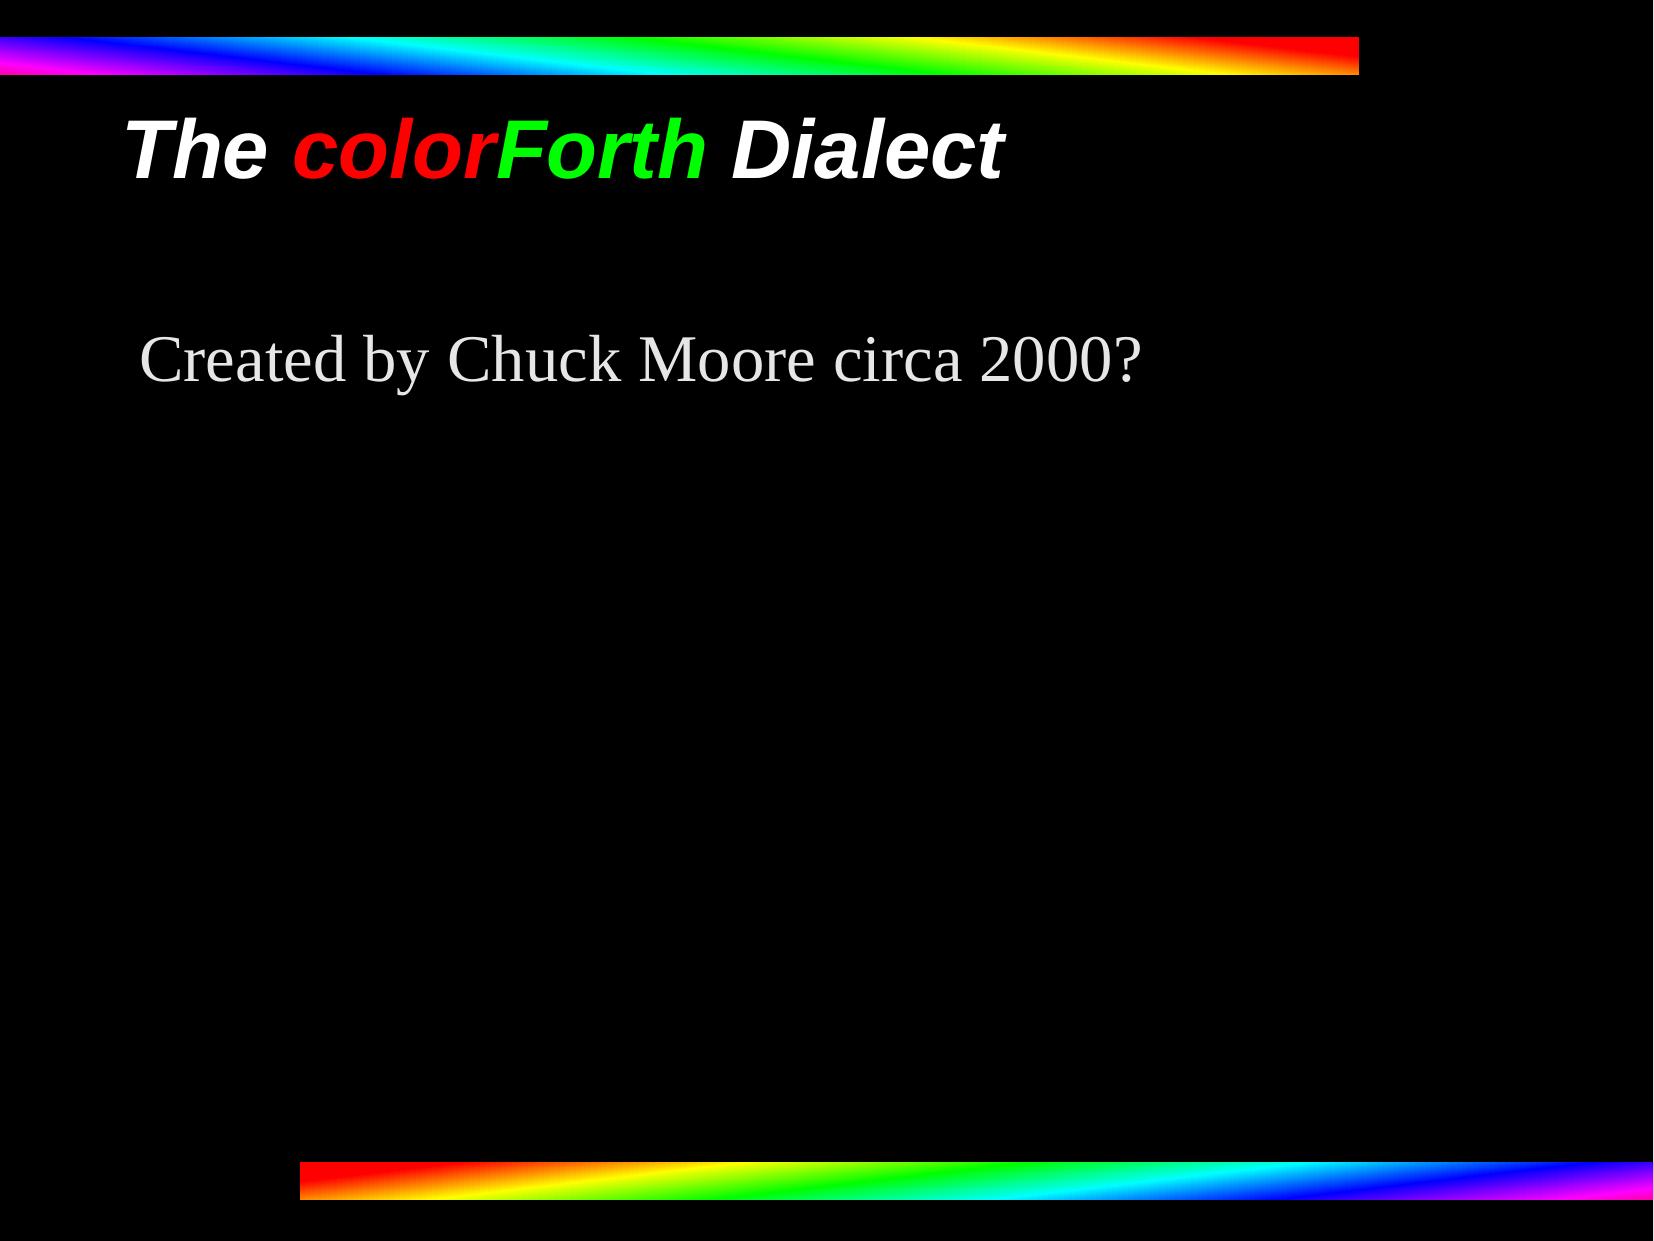

# The colorForth Dialect
Created by Chuck Moore circa 2000?